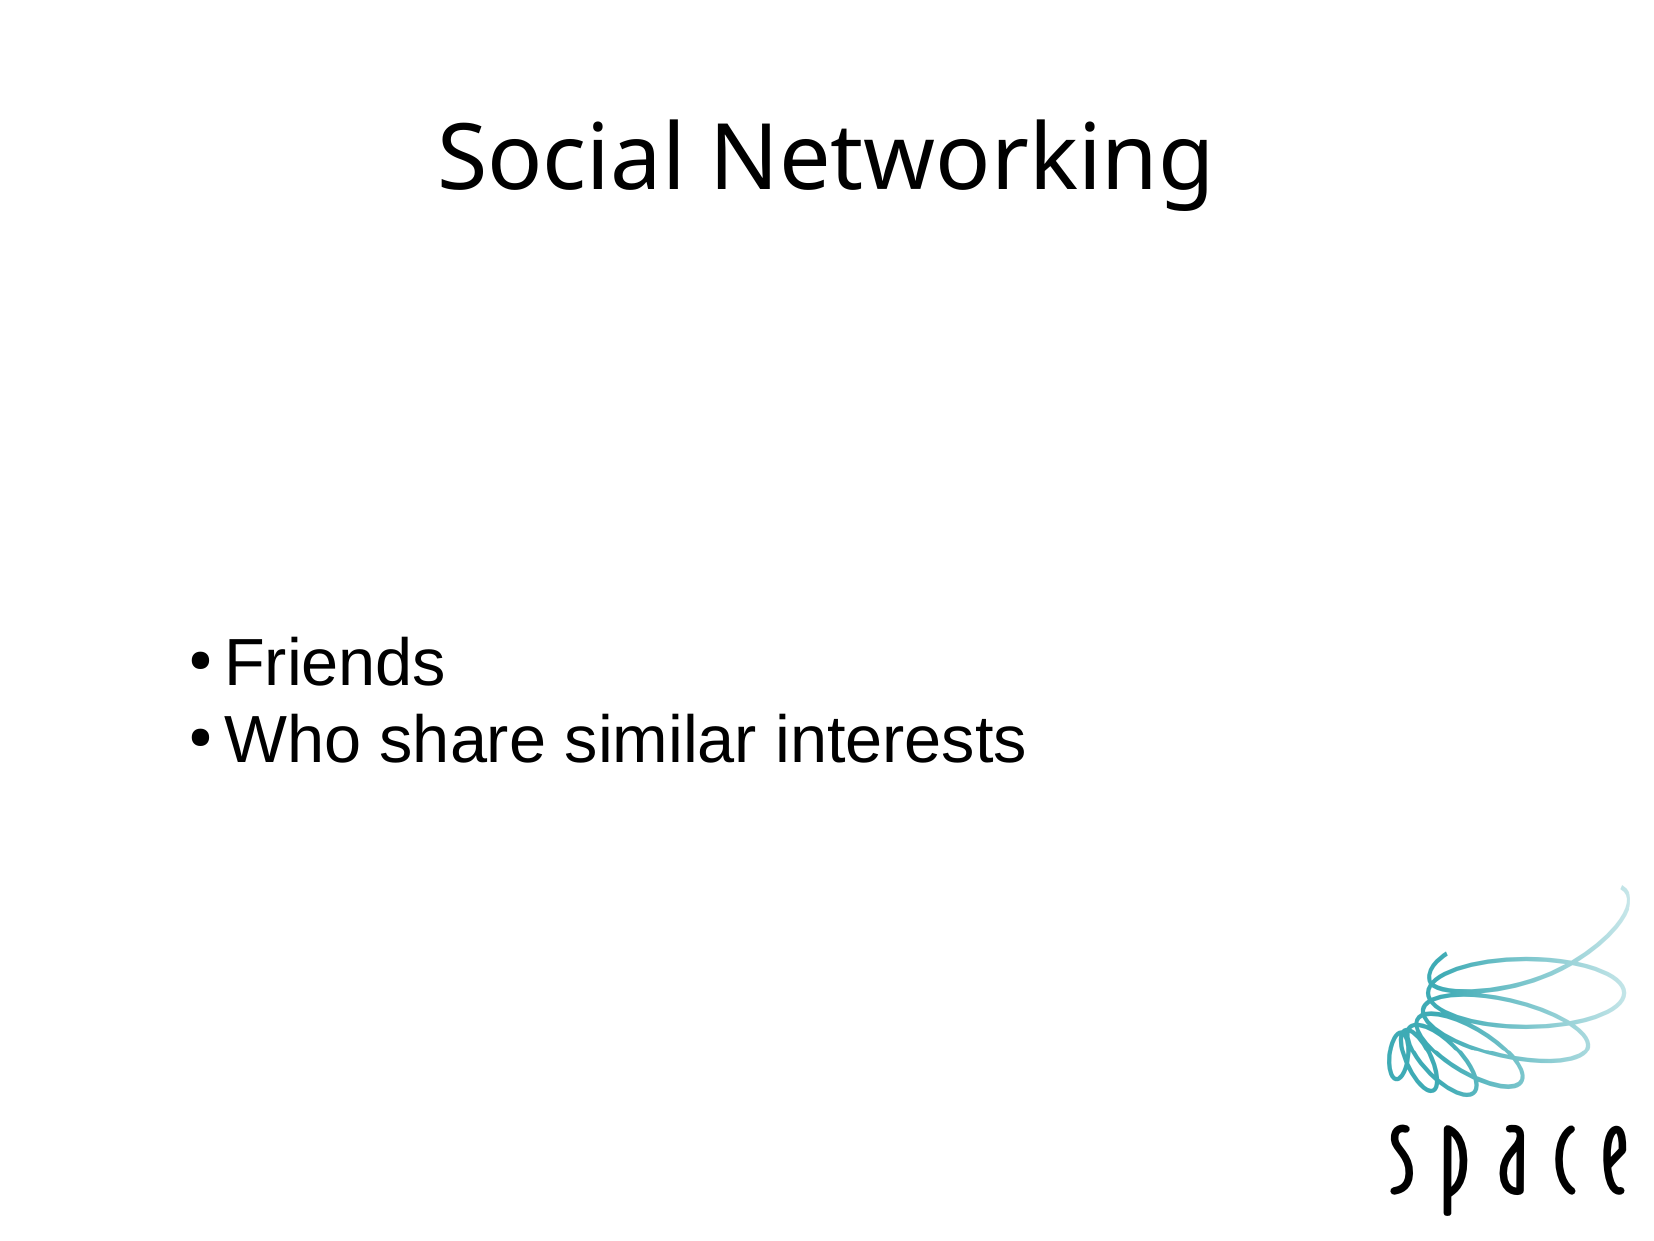

# Social Networking
Friends
Who share similar interests